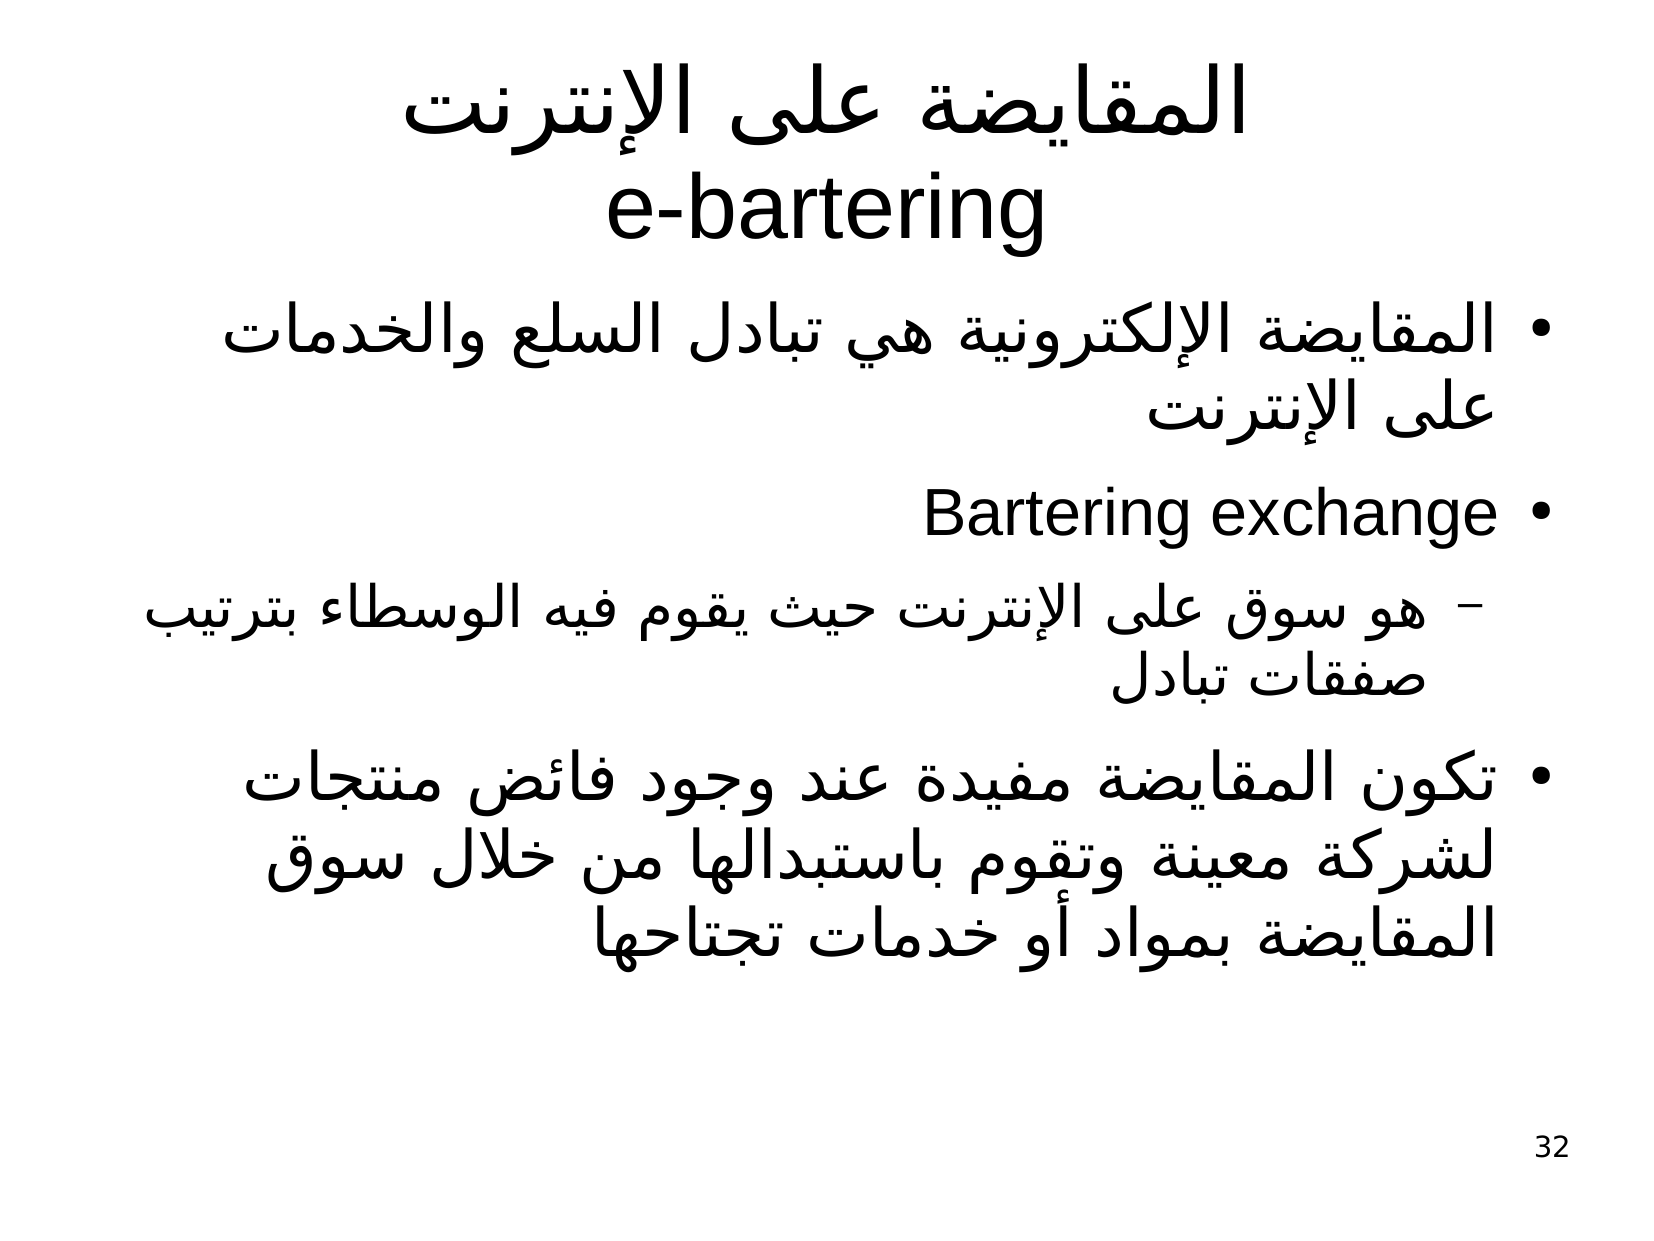

# المقايضة على الإنترنت e-bartering
المقايضة الإلكترونية هي تبادل السلع والخدمات على الإنترنت
Bartering exchange
هو سوق على الإنترنت حيث يقوم فيه الوسطاء بترتيب صفقات تبادل
تكون المقايضة مفيدة عند وجود فائض منتجات لشركة معينة وتقوم باستبدالها من خلال سوق المقايضة بمواد أو خدمات تجتاحها
32